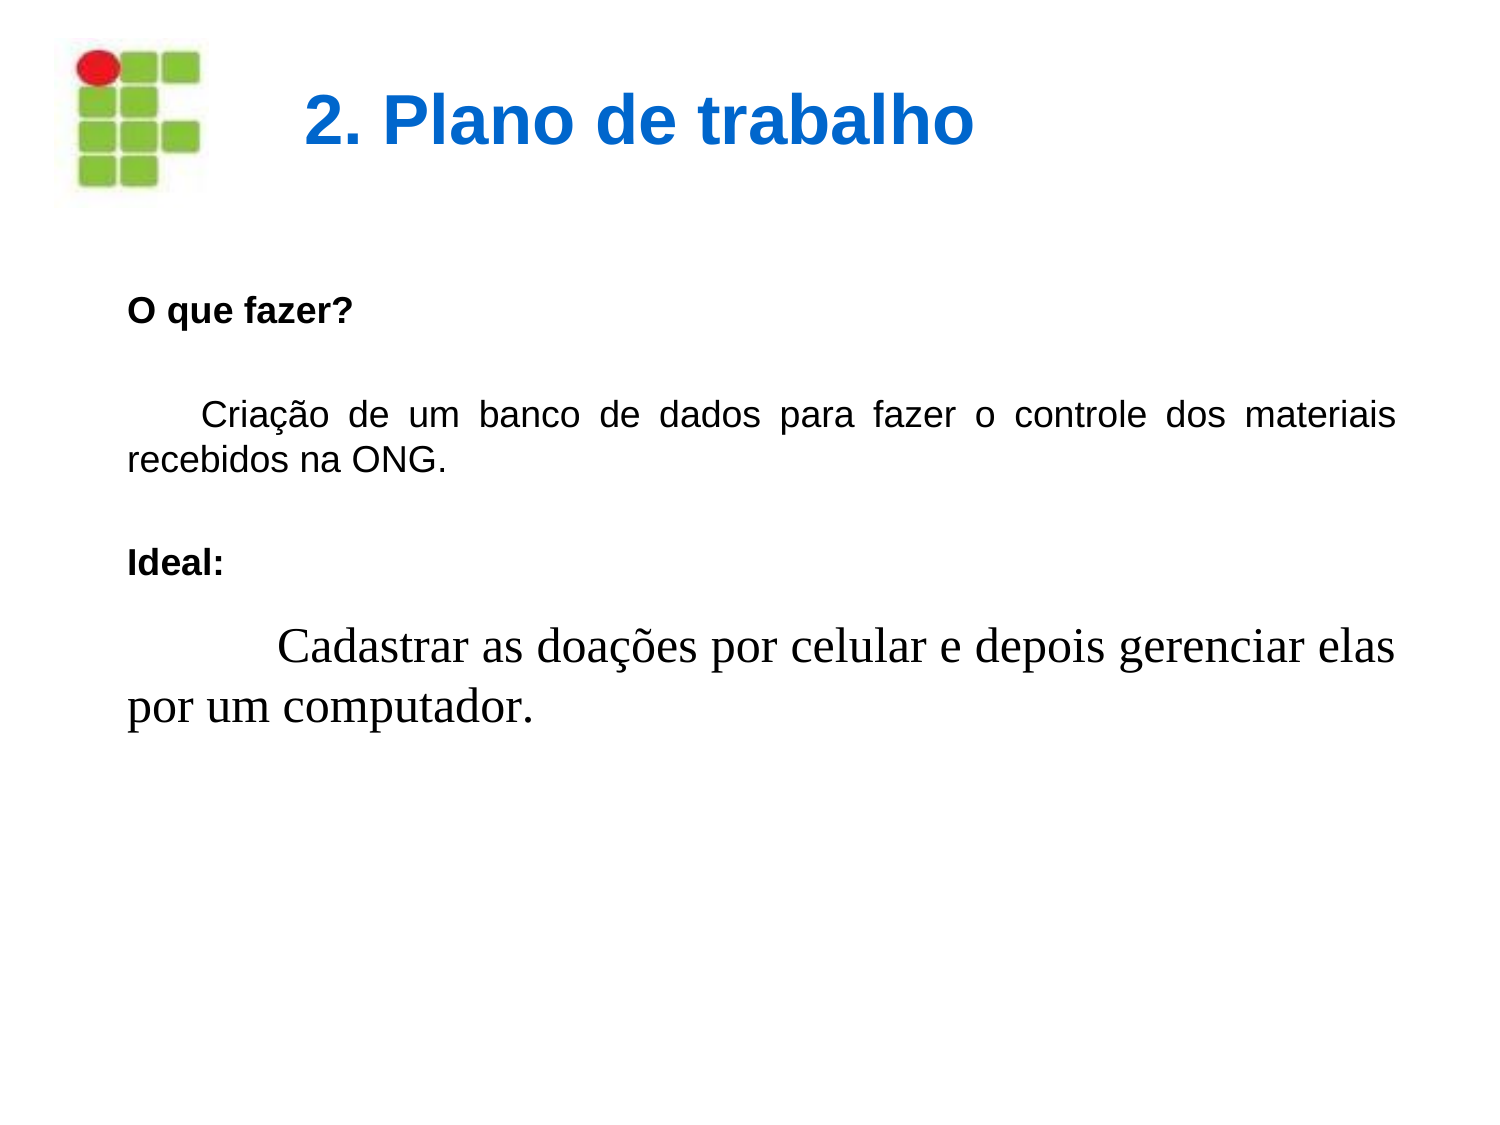

2. Plano de trabalho
O que fazer?
Criação de um banco de dados para fazer o controle dos materiais recebidos na ONG.
Ideal:
	Cadastrar as doações por celular e depois gerenciar elas por um computador.